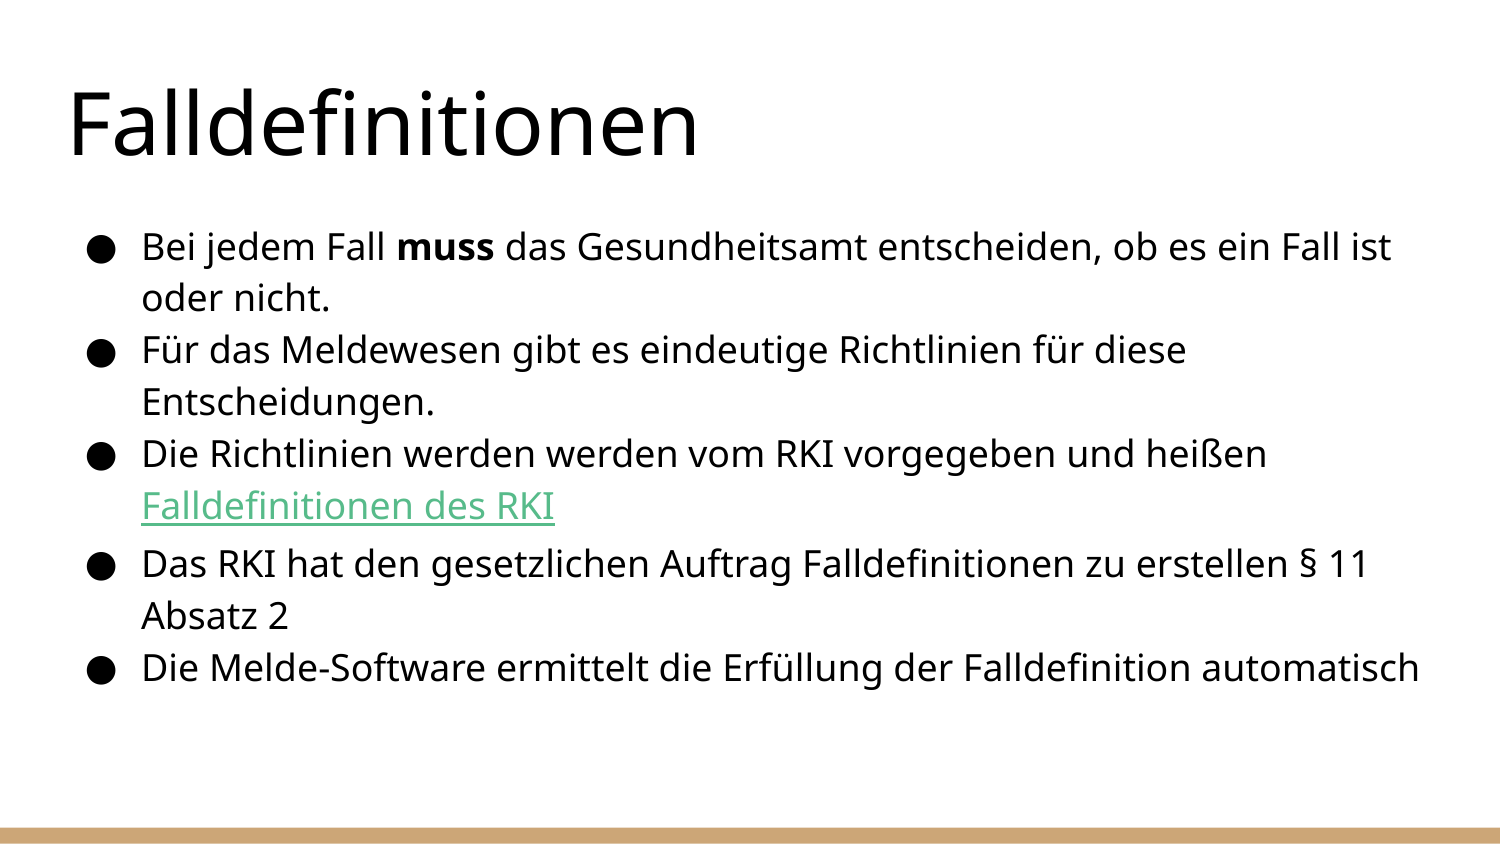

# Falldefinitionen
Bei jedem Fall muss das Gesundheitsamt entscheiden, ob es ein Fall ist oder nicht.
Für das Meldewesen gibt es eindeutige Richtlinien für diese Entscheidungen.
Die Richtlinien werden werden vom RKI vorgegeben und heißen Falldefinitionen des RKI
Das RKI hat den gesetzlichen Auftrag Falldefinitionen zu erstellen § 11 Absatz 2
Die Melde-Software ermittelt die Erfüllung der Falldefinition automatisch